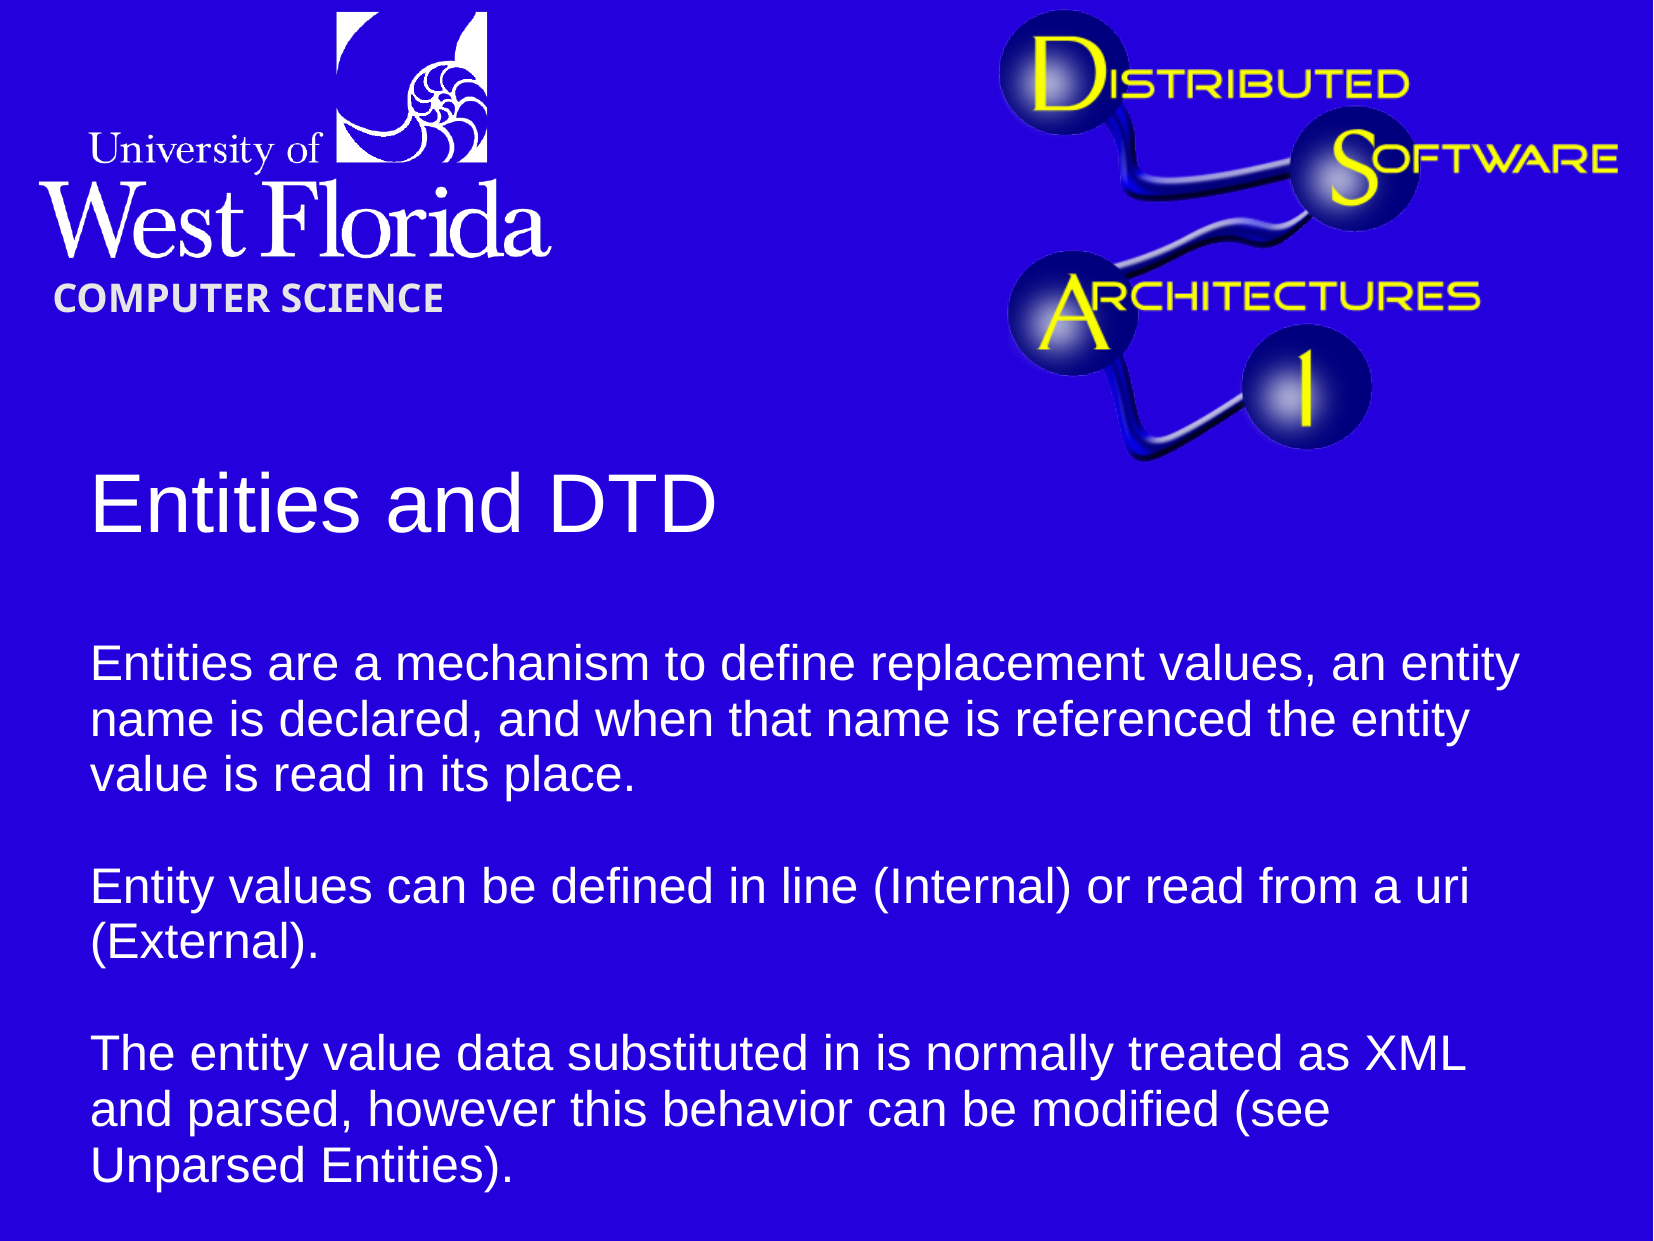

COMPUTER SCIENCE
Entities and DTD
Entities are a mechanism to define replacement values, an entity name is declared, and when that name is referenced the entity value is read in its place.
Entity values can be defined in line (Internal) or read from a uri (External).
The entity value data substituted in is normally treated as XML and parsed, however this behavior can be modified (see Unparsed Entities).